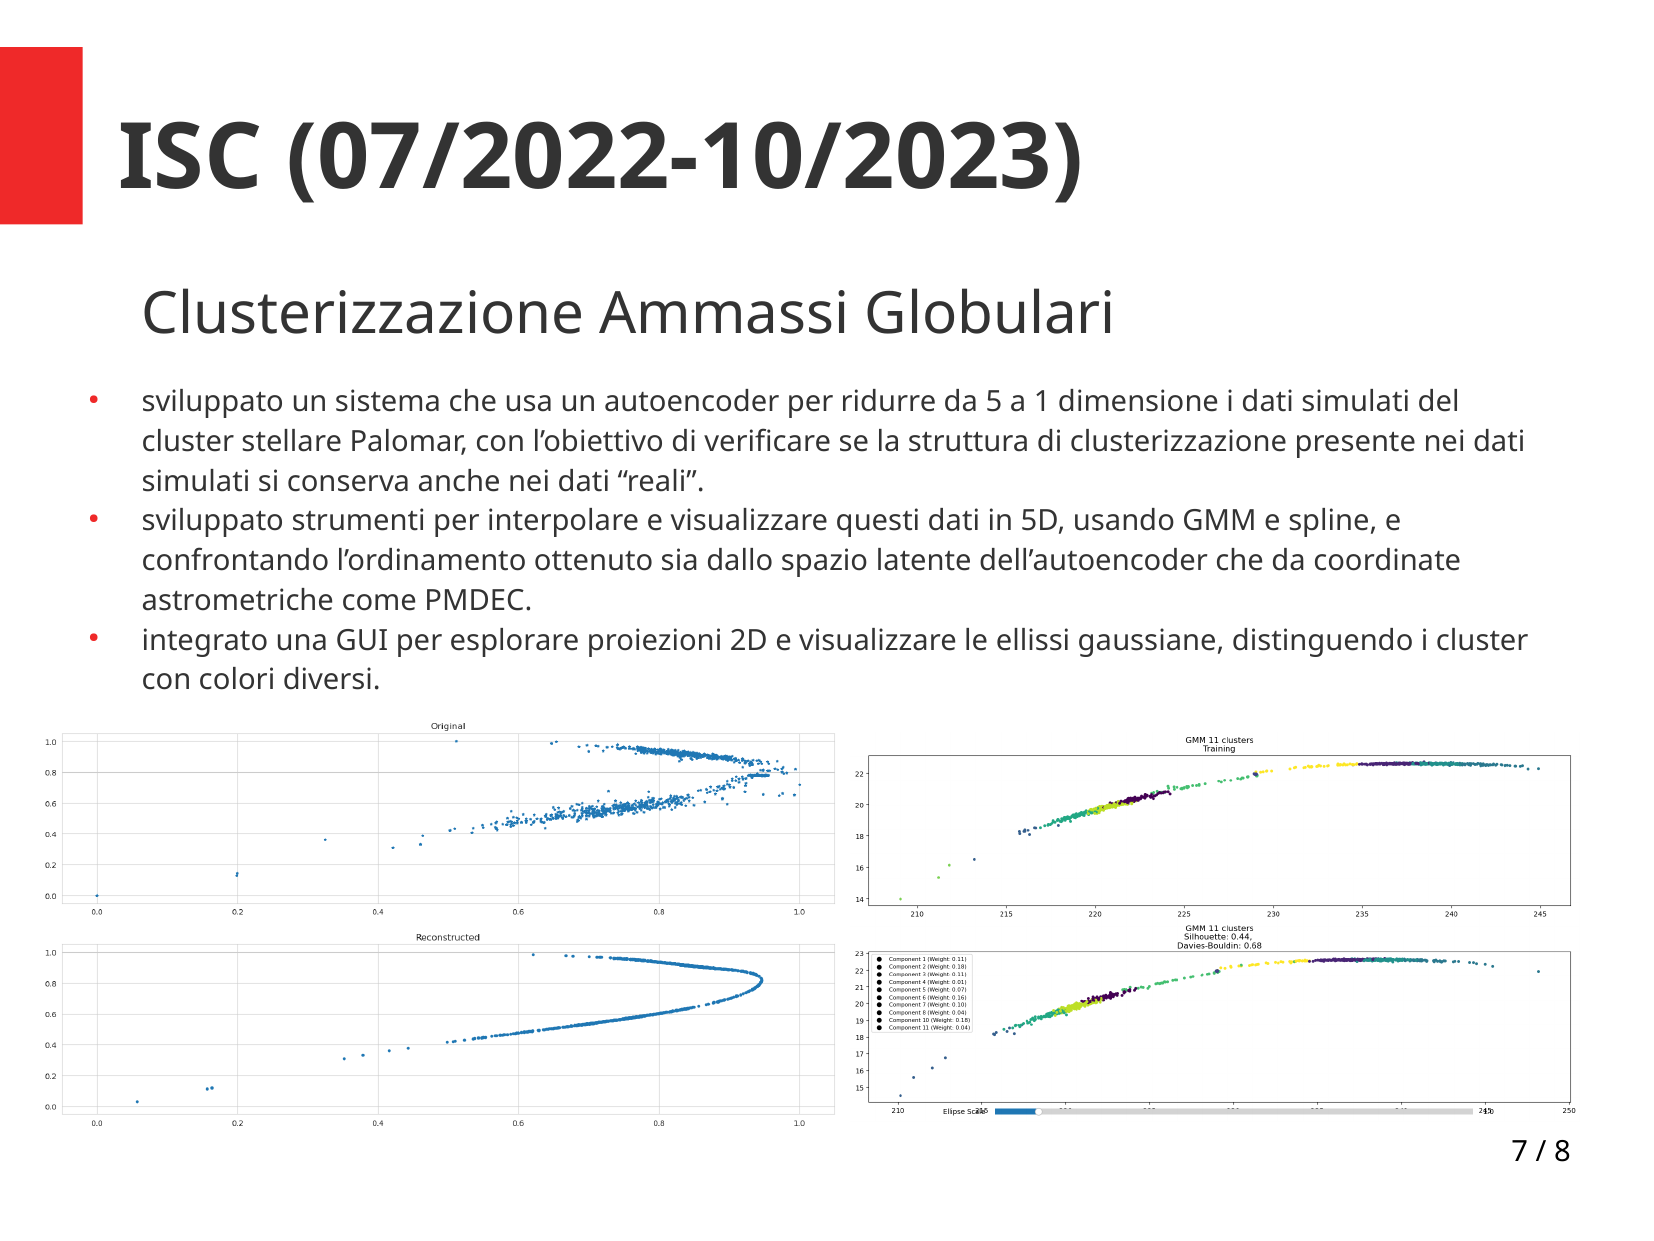

# ISC (07/2022-10/2023)
Clusterizzazione Ammassi Globulari
sviluppato un sistema che usa un autoencoder per ridurre da 5 a 1 dimensione i dati simulati del cluster stellare Palomar, con l’obiettivo di verificare se la struttura di clusterizzazione presente nei dati simulati si conserva anche nei dati “reali”.
sviluppato strumenti per interpolare e visualizzare questi dati in 5D, usando GMM e spline, e confrontando l’ordinamento ottenuto sia dallo spazio latente dell’autoencoder che da coordinate astrometriche come PMDEC.
integrato una GUI per esplorare proiezioni 2D e visualizzare le ellissi gaussiane, distinguendo i cluster con colori diversi.
7